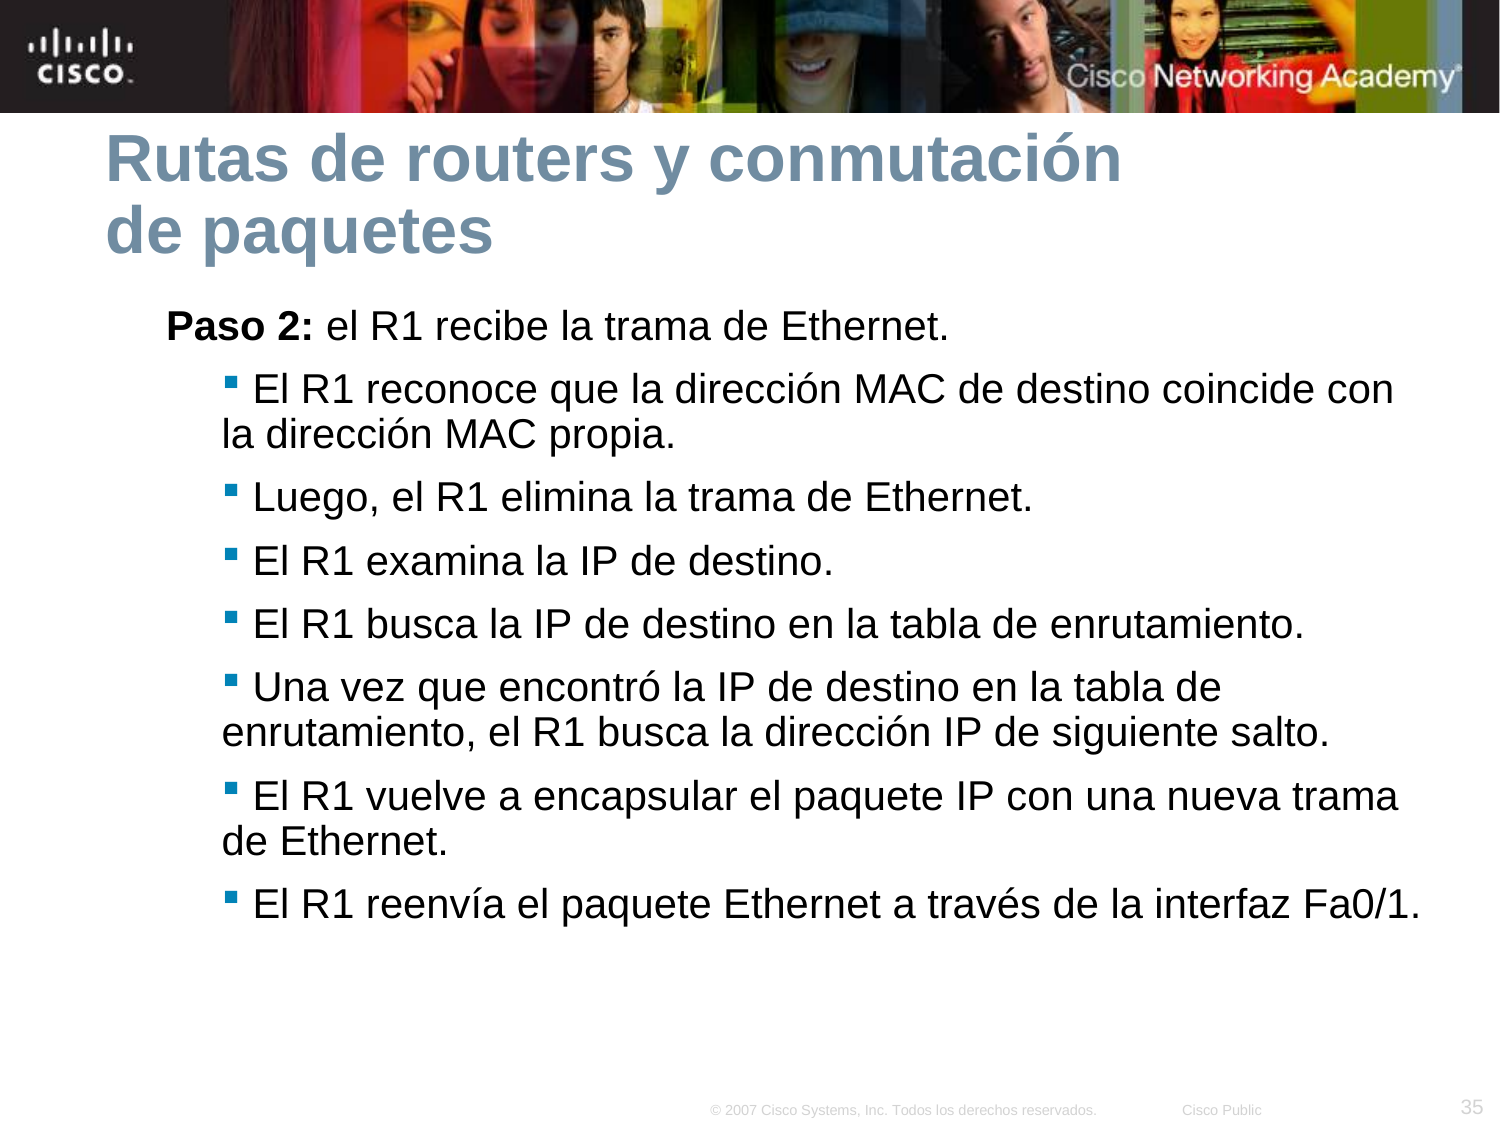

# Rutas de routers y conmutación de paquetes
Paso 2: el R1 recibe la trama de Ethernet.
 El R1 reconoce que la dirección MAC de destino coincide con
la dirección MAC propia.
 Luego, el R1 elimina la trama de Ethernet.
 El R1 examina la IP de destino.
 El R1 busca la IP de destino en la tabla de enrutamiento.
 Una vez que encontró la IP de destino en la tabla de enrutamiento, el R1 busca la dirección IP de siguiente salto.
 El R1 vuelve a encapsular el paquete IP con una nueva trama de Ethernet.
 El R1 reenvía el paquete Ethernet a través de la interfaz Fa0/1.